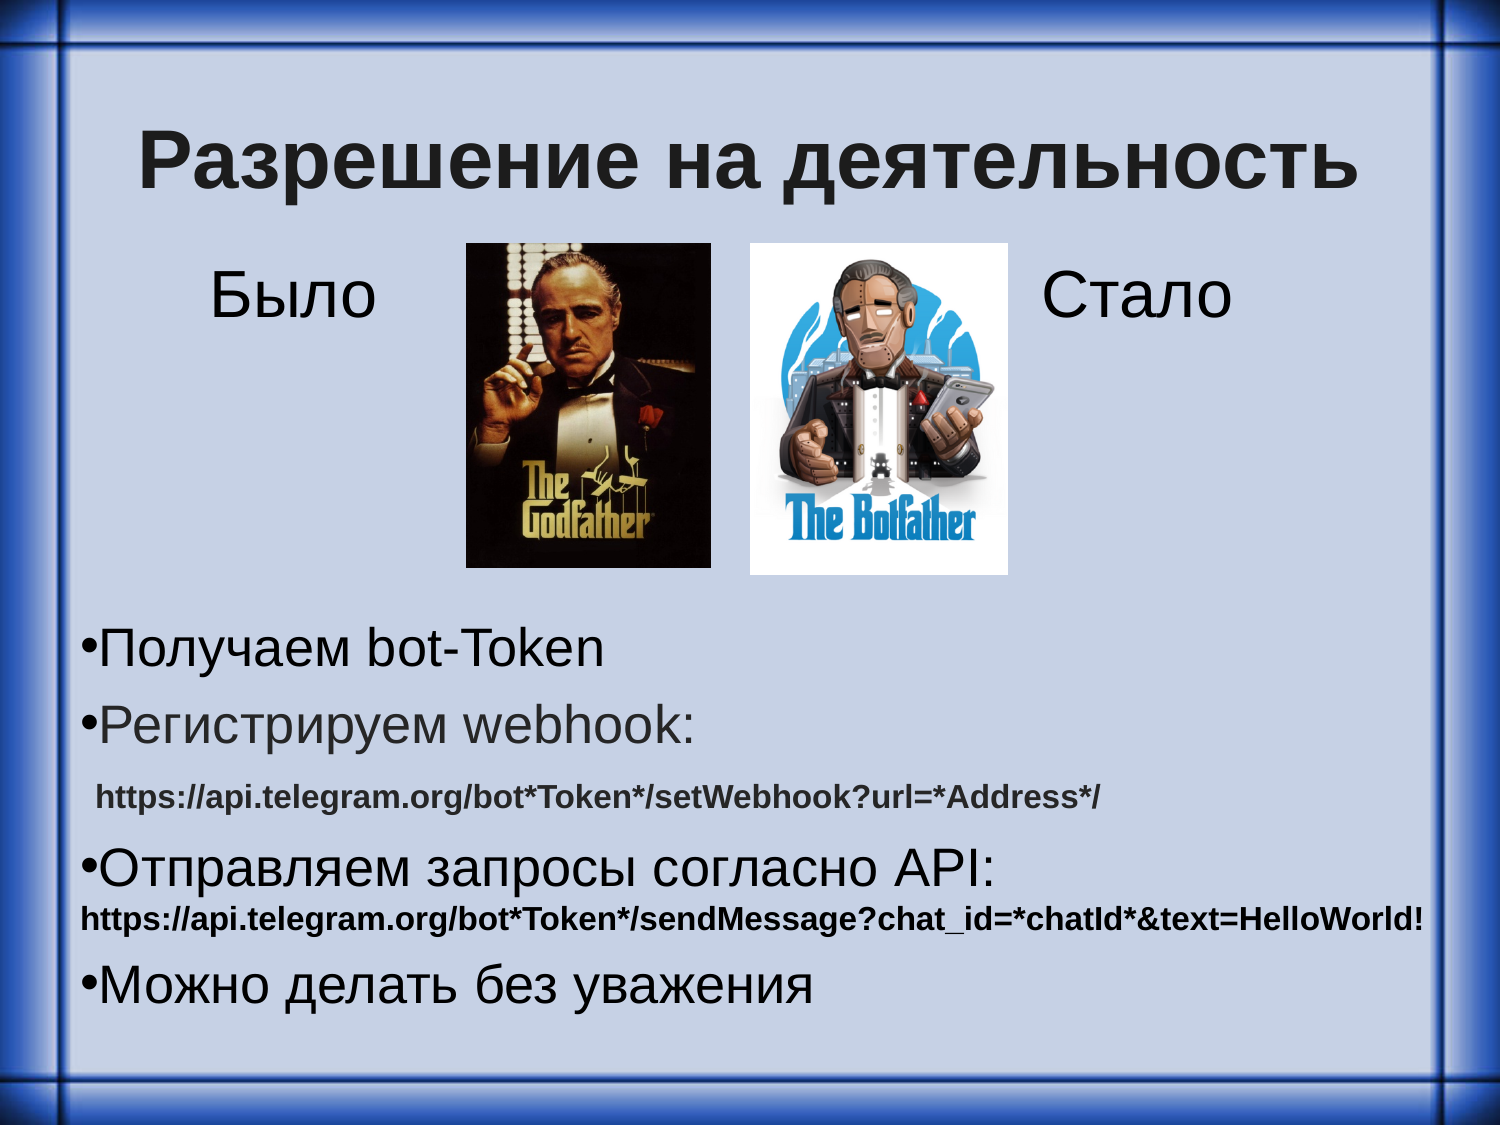

# Разрешение на деятельность
 Было Стало
Получаем bot-Token
Регистрируем webhook:
 https://api.telegram.org/bot*Token*/setWebhook?url=*Address*/
Отправляем запросы согласно API:
https://api.telegram.org/bot*Token*/sendMessage?chat_id=*chatId*&text=HelloWorld!
Можно делать без уважения